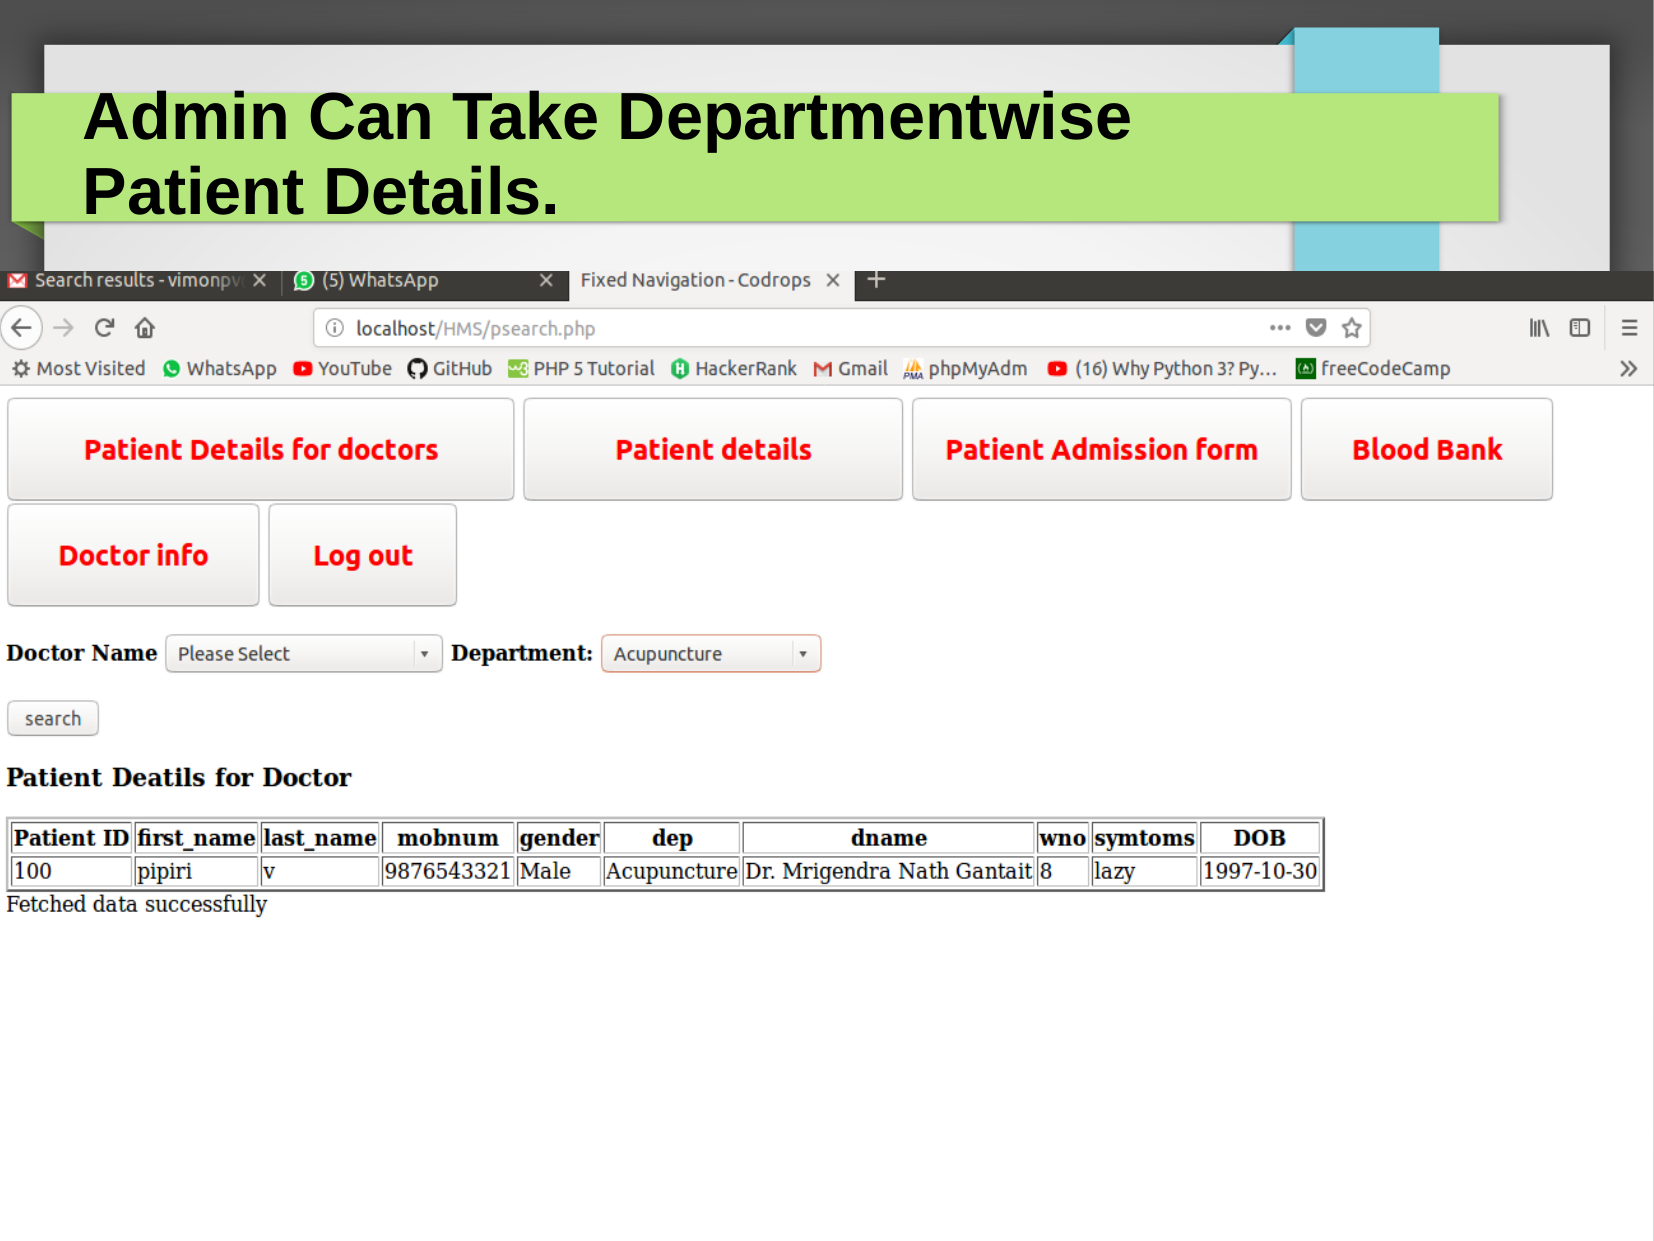

# Admin Can Take Departmentwise Patient Details.